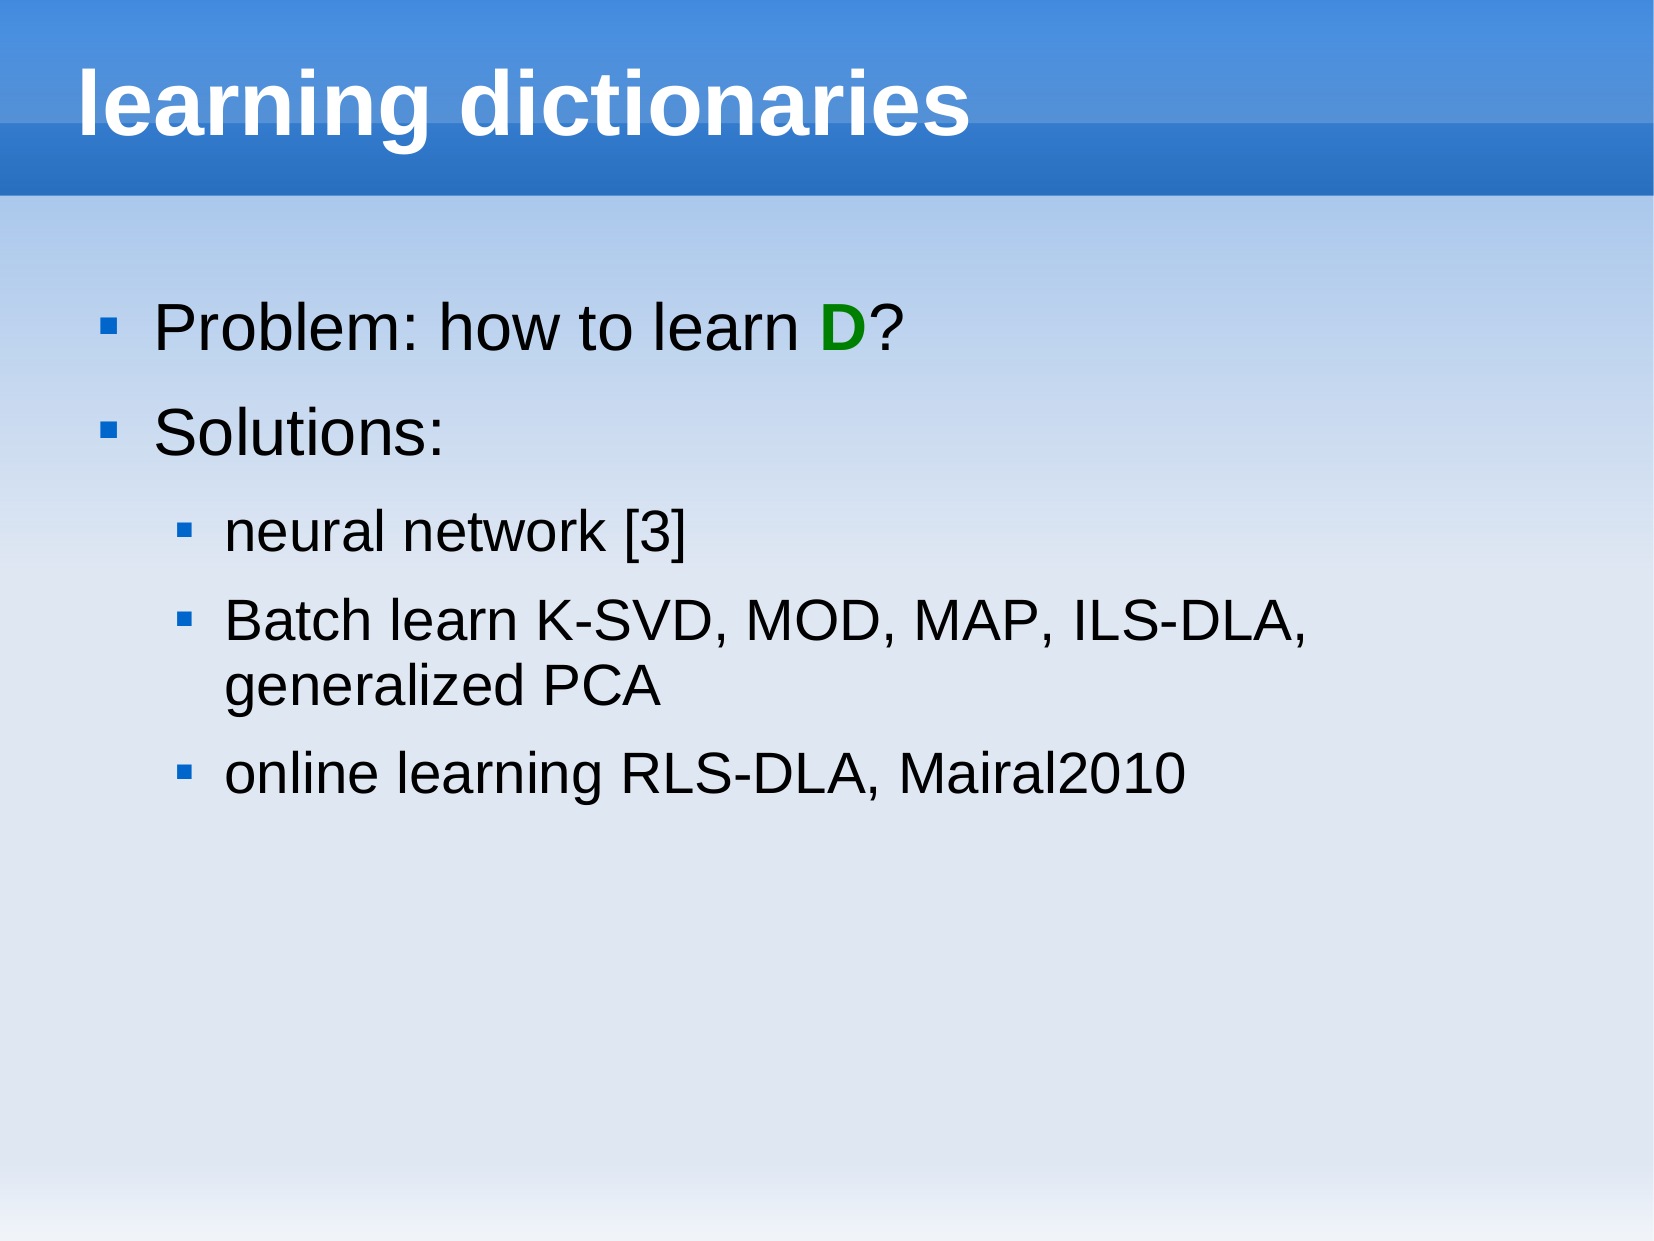

learning dictionaries
# Problem: how to learn D?
Solutions:
neural network [3]
Batch learn K-SVD, MOD, MAP, ILS-DLA, generalized PCA
online learning RLS-DLA, Mairal2010